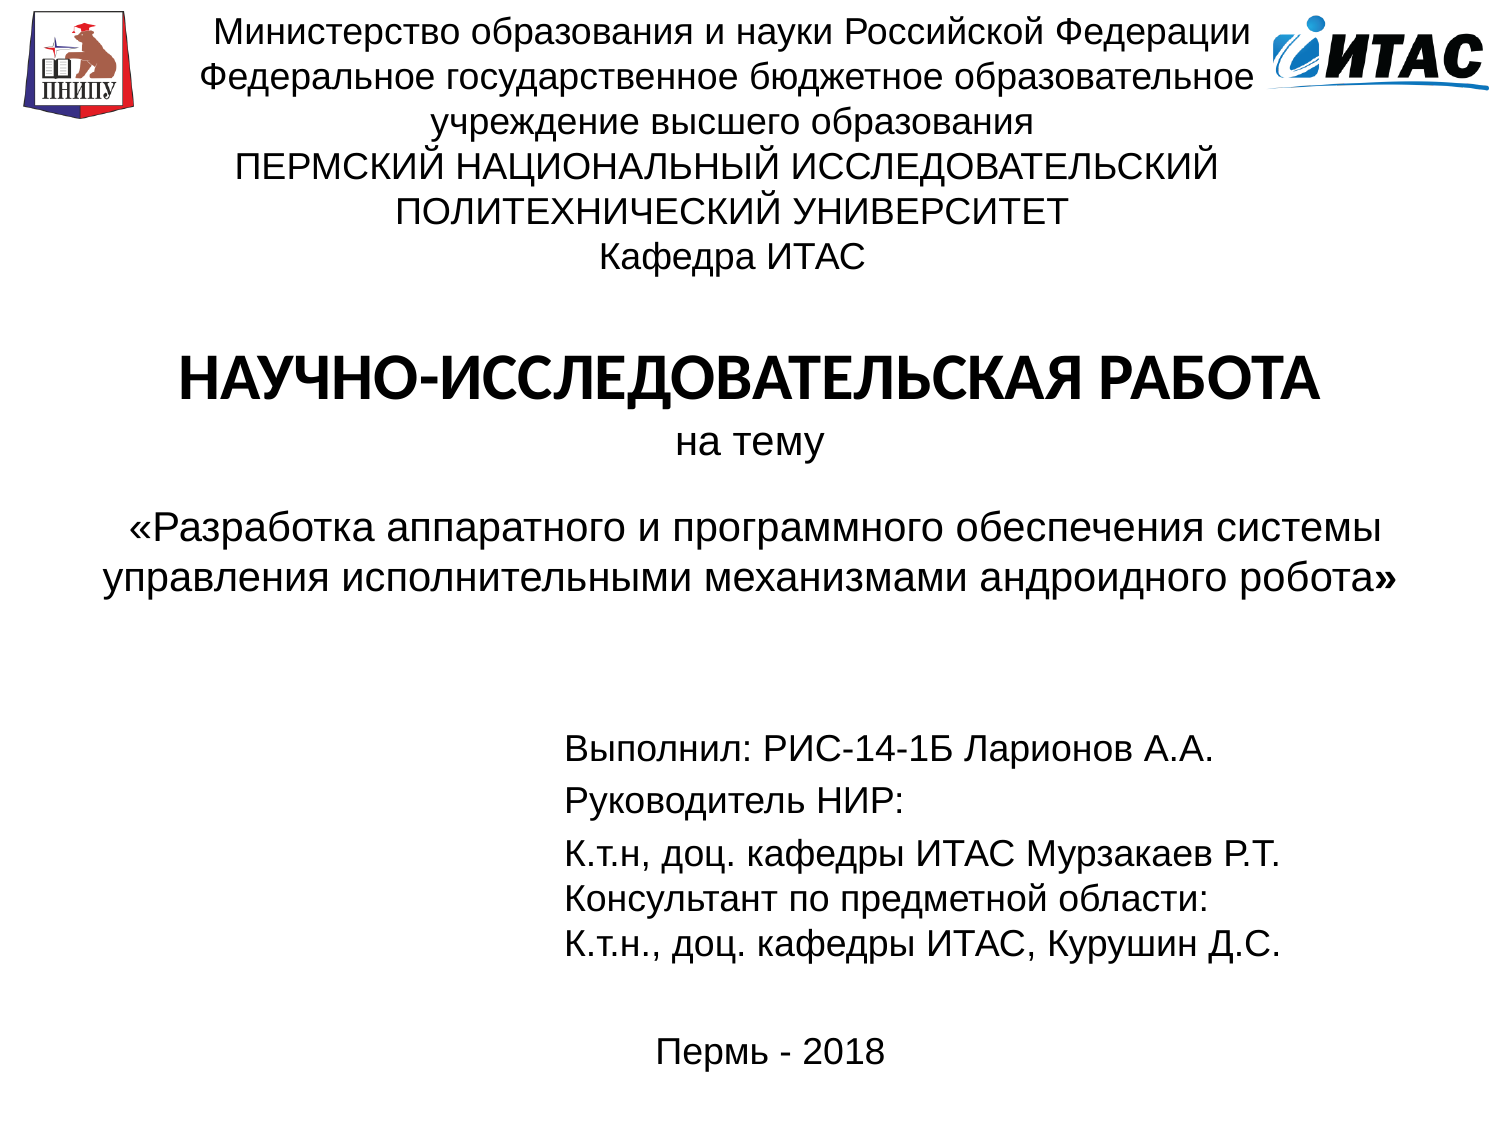

Министерство образования и науки Российской Федерации
Федеральное государственное бюджетное образовательное
учреждение высшего образования
ПЕРМСКИЙ НАЦИОНАЛЬНЫЙ ИССЛЕДОВАТЕЛЬСКИЙ
ПОЛИТЕХНИЧЕСКИЙ УНИВЕРСИТЕТ
Кафедра ИТАС
# НАУЧНО-ИССЛЕДОВАТЕЛЬСКАЯ РАБОТА на тему
 «Разработка аппаратного и программного обеспечения системы управления исполнительными механизмами андроидного робота»
Выполнил: РИС-14-1Б Ларионов А.А.
Руководитель НИР:
К.т.н, доц. кафедры ИТАС Мурзакаев Р.Т.
Консультант по предметной области:
К.т.н., доц. кафедры ИТАС, Курушин Д.С.
Пермь - 2018